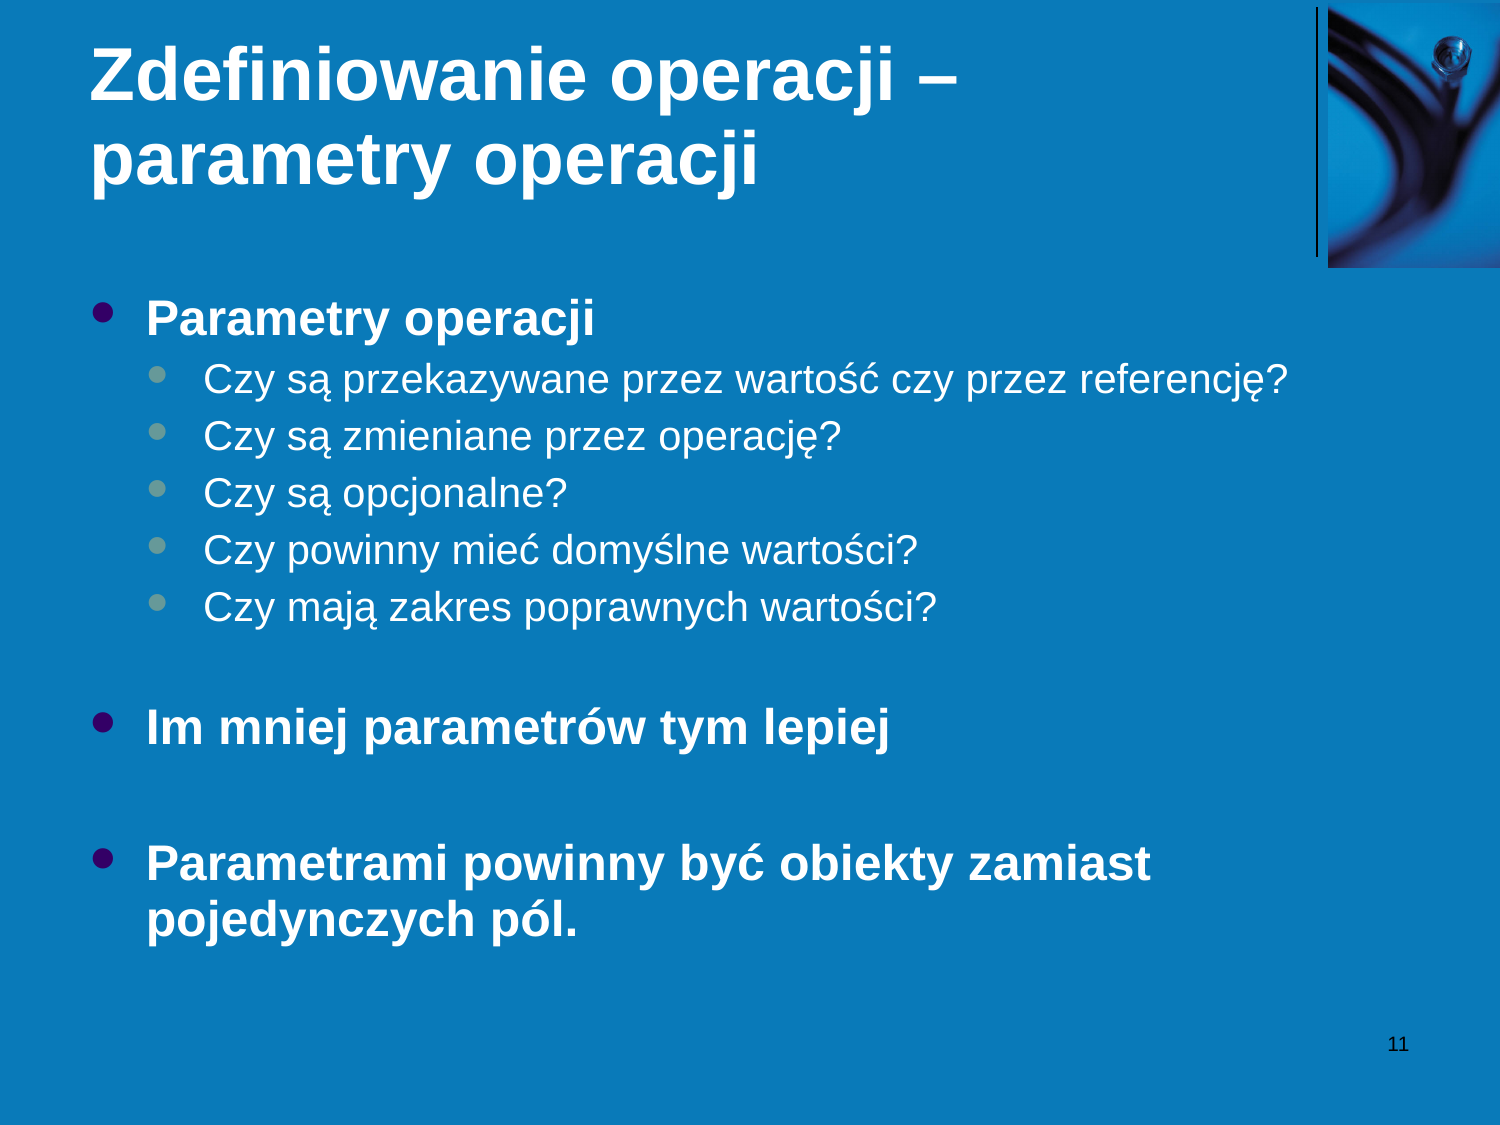

# Zdefiniowanie operacji – parametry operacji
Parametry operacji
Czy są przekazywane przez wartość czy przez referencję?
Czy są zmieniane przez operację?
Czy są opcjonalne?
Czy powinny mieć domyślne wartości?
Czy mają zakres poprawnych wartości?
Im mniej parametrów tym lepiej
Parametrami powinny być obiekty zamiast pojedynczych pól.
11